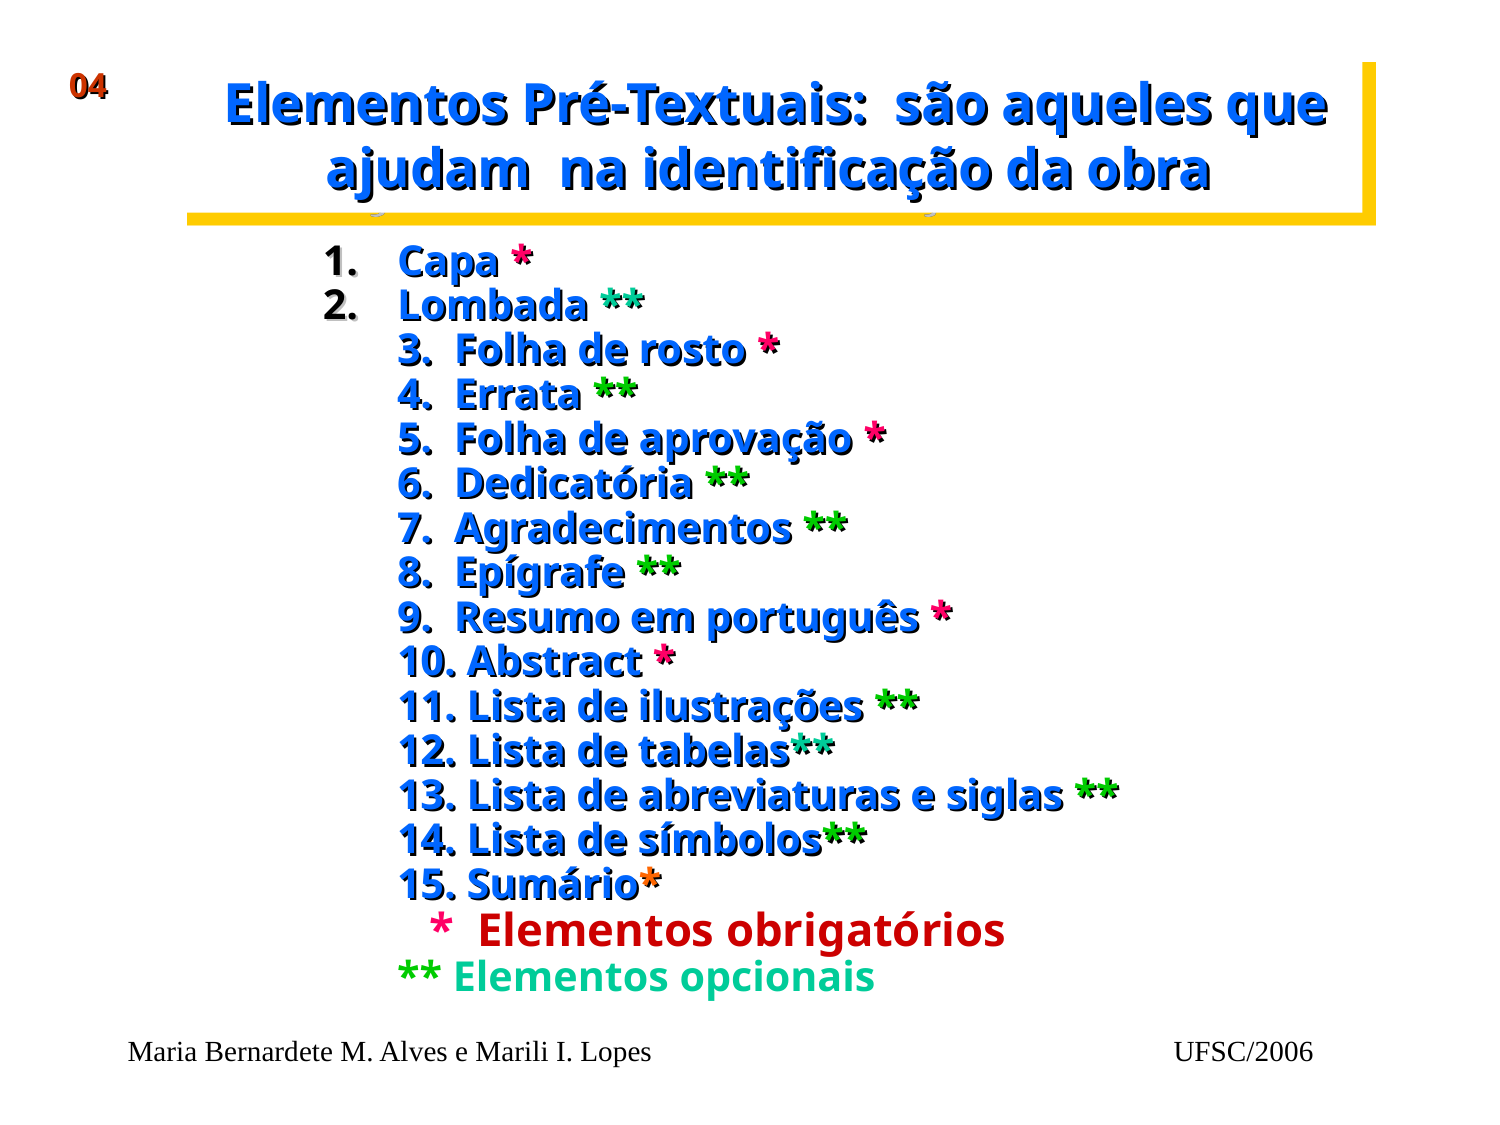

04
 Elementos Pré-Textuais: são aqueles que ajudam na identificação da obra
# Capa *
Lombada **
3. Folha de rosto *
4. Errata **
5. Folha de aprovação *
6. Dedicatória **
7. Agradecimentos **
8. Epígrafe **
9. Resumo em português *
10. Abstract *
11. Lista de ilustrações **
12. Lista de tabelas**
13. Lista de abreviaturas e siglas **
14. Lista de símbolos**
15. Sumário*
 * Elementos obrigatórios
** Elementos opcionais
Maria Bernardete M. Alves e Marili I. Lopes
UFSC/2006